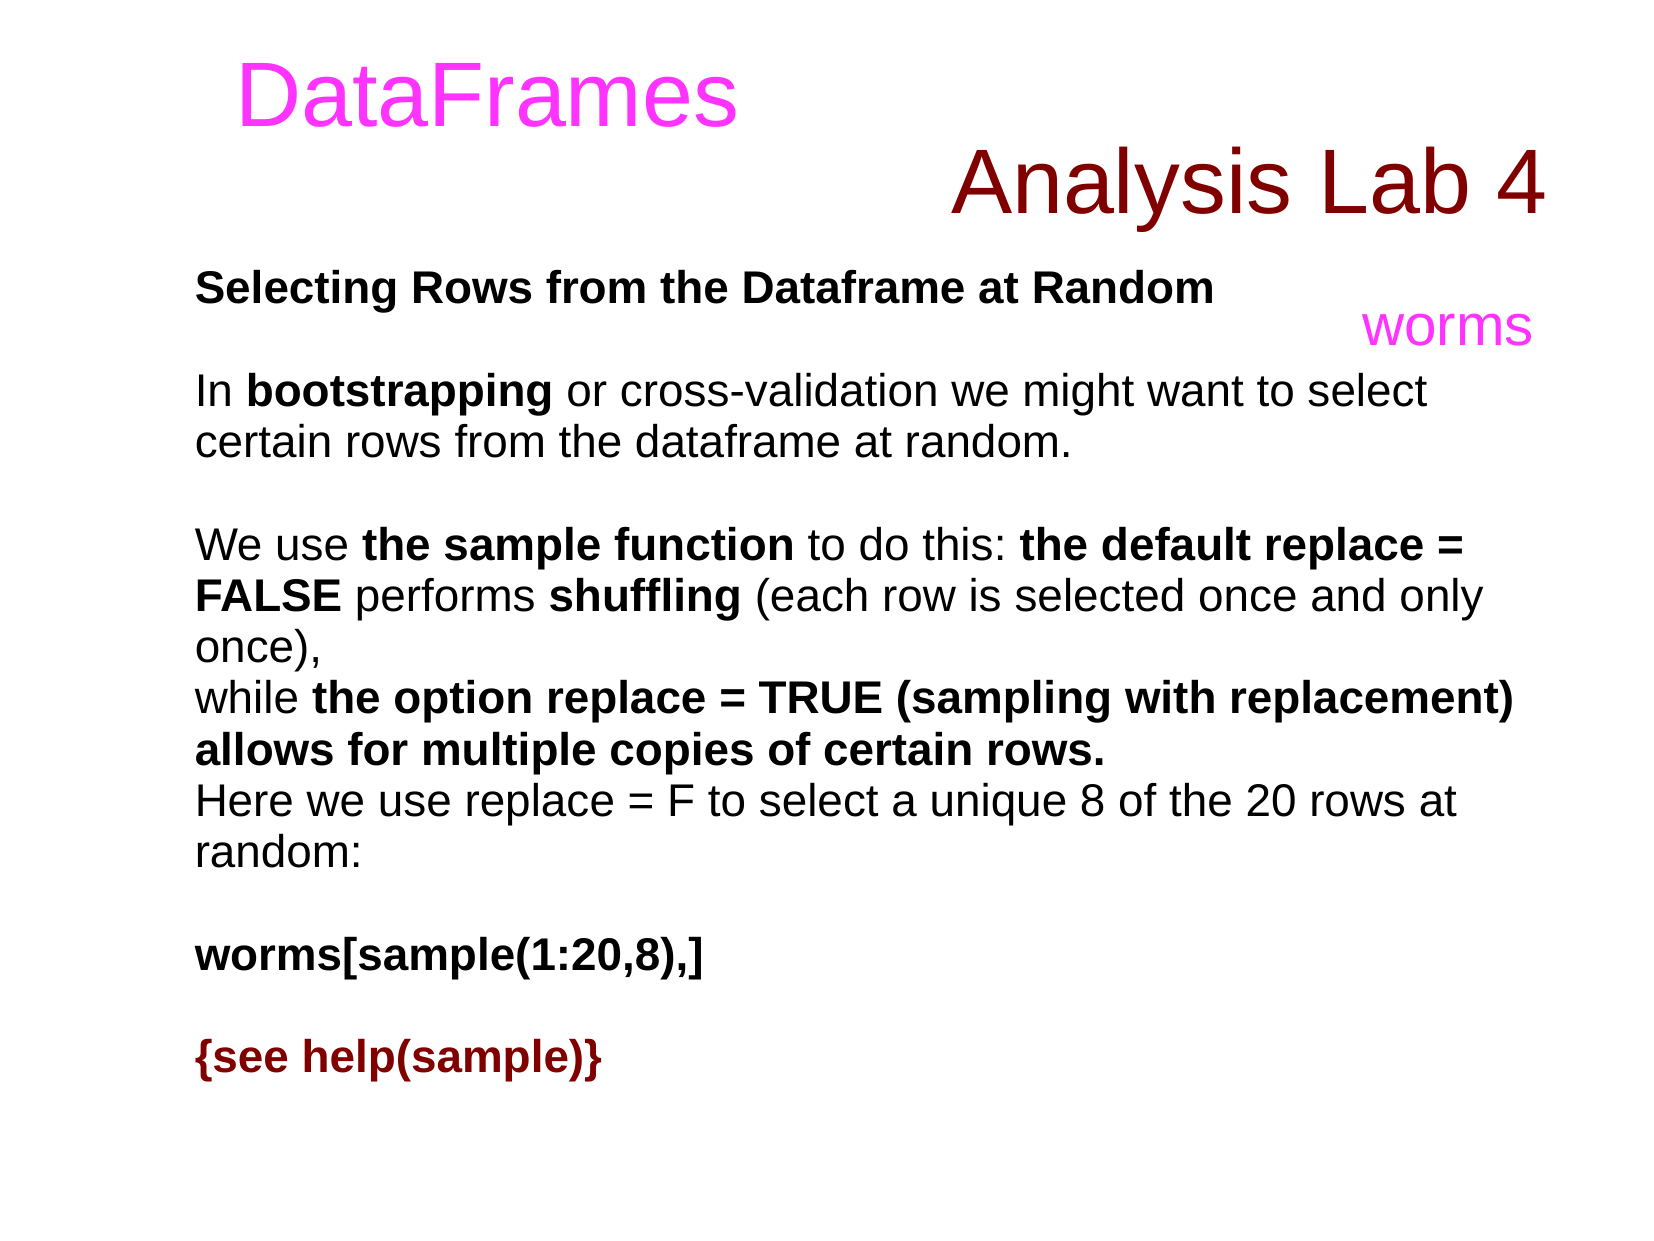

DataFrames
# Analysis Lab 4
Selecting Rows from the Dataframe at Random
In bootstrapping or cross-validation we might want to select certain rows from the dataframe at random.
We use the sample function to do this: the default replace = FALSE performs shuffling (each row is selected once and only once),
while the option replace = TRUE (sampling with replacement) allows for multiple copies of certain rows.
Here we use replace = F to select a unique 8 of the 20 rows at random:
worms[sample(1:20,8),]
{see help(sample)}
worms